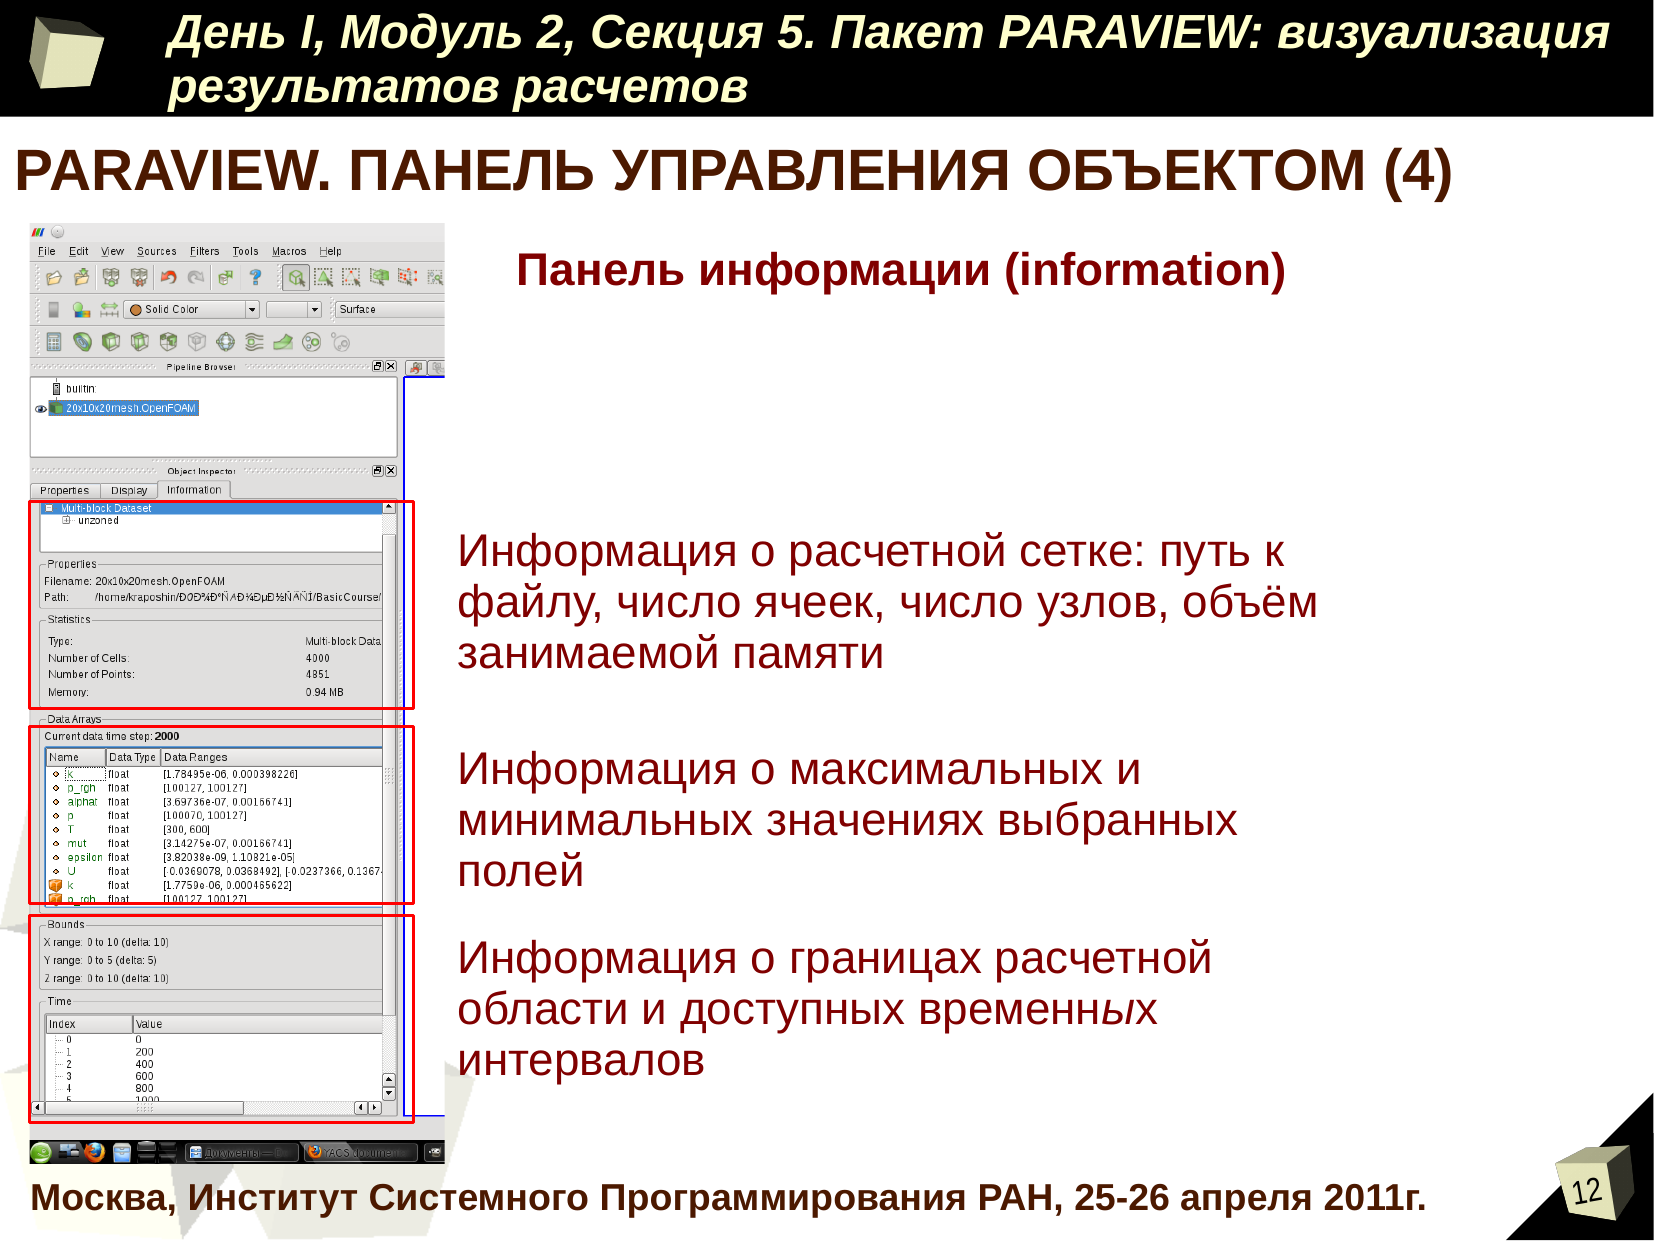

PARAVIEW. ПАНЕЛЬ УПРАВЛЕНИЯ ОБЪЕКТОМ (4)
Панель информации (information)
Информация о расчетной сетке: путь к
файлу, число ячеек, число узлов, объём
занимаемой памяти
Информация о максимальных и
минимальных значениях выбранных
полей
Информация о границах расчетной
области и доступных временных
интервалов